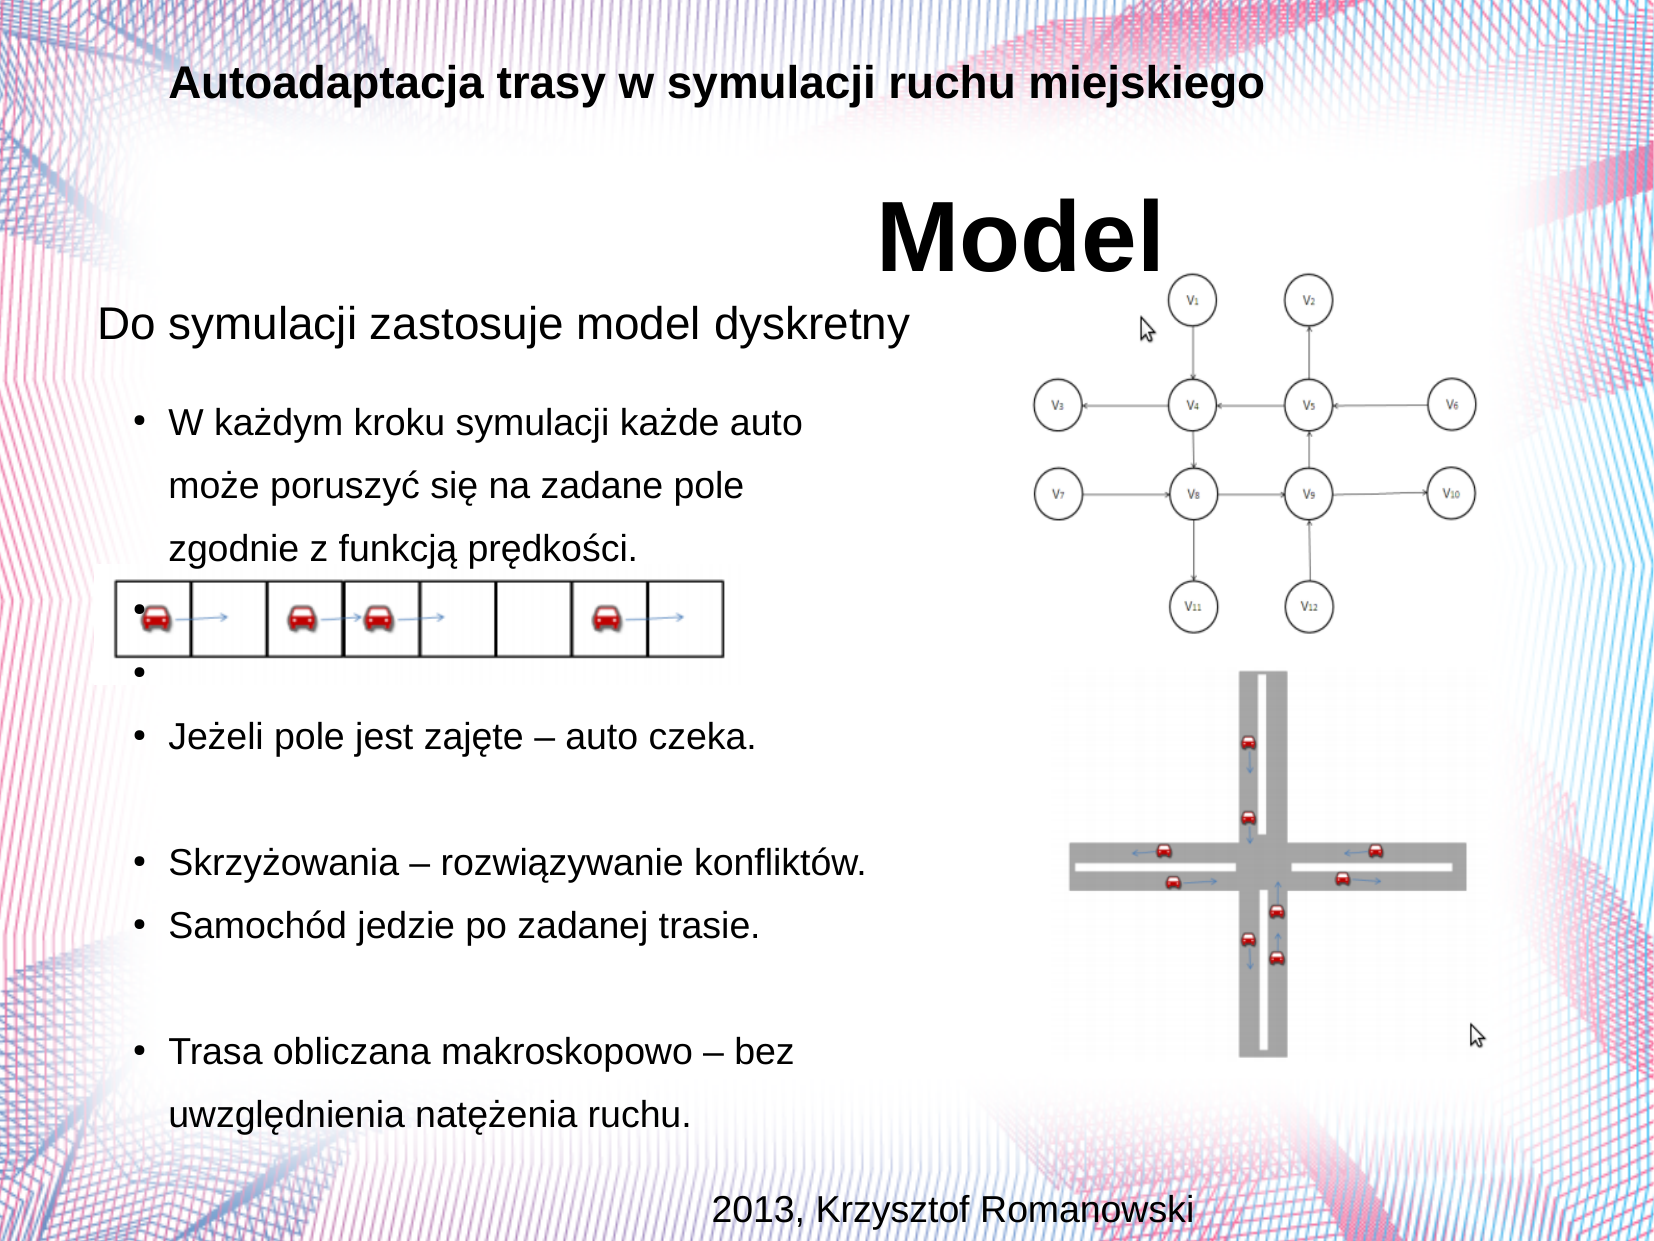

Autoadaptacja trasy w symulacji ruchu miejskiego
Model
Do symulacji zastosuje model dyskretny
W każdym kroku symulacji każde auto może poruszyć się na zadane pole zgodnie z funkcją prędkości.
Jeżeli pole jest zajęte – auto czeka.
Skrzyżowania – rozwiązywanie konfliktów.
Samochód jedzie po zadanej trasie.
Trasa obliczana makroskopowo – bez uwzględnienia natężenia ruchu.
2013, Krzysztof Romanowski